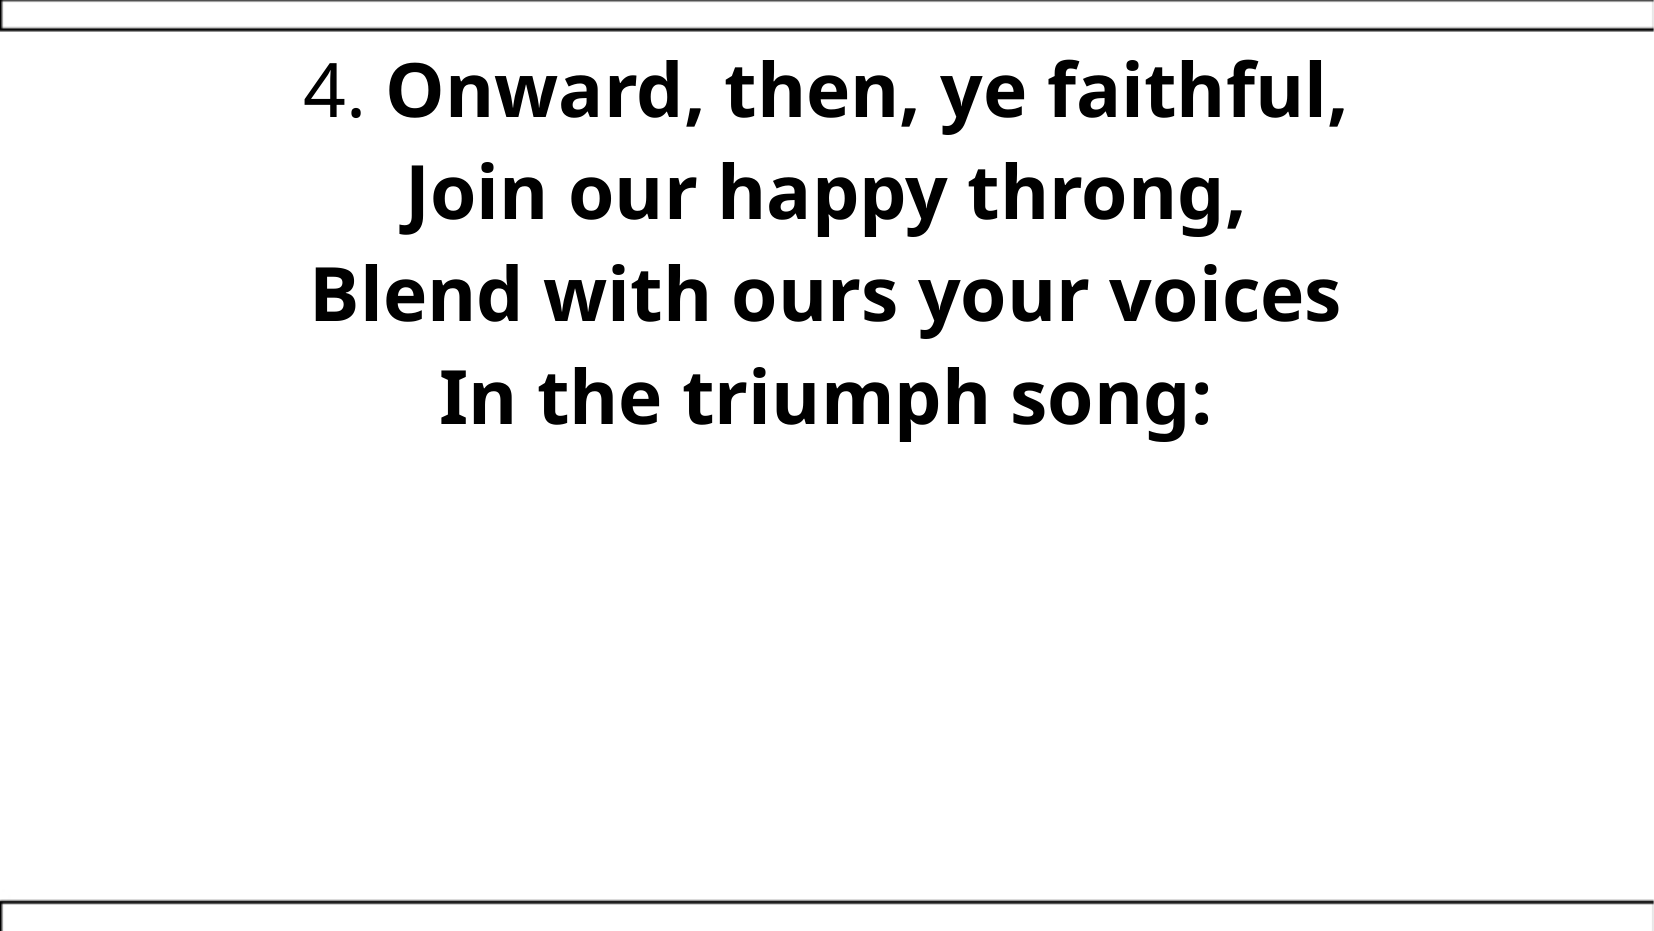

4. Onward, then, ye faithful,
Join our happy throng,
Blend with ours your voices
In the triumph song: